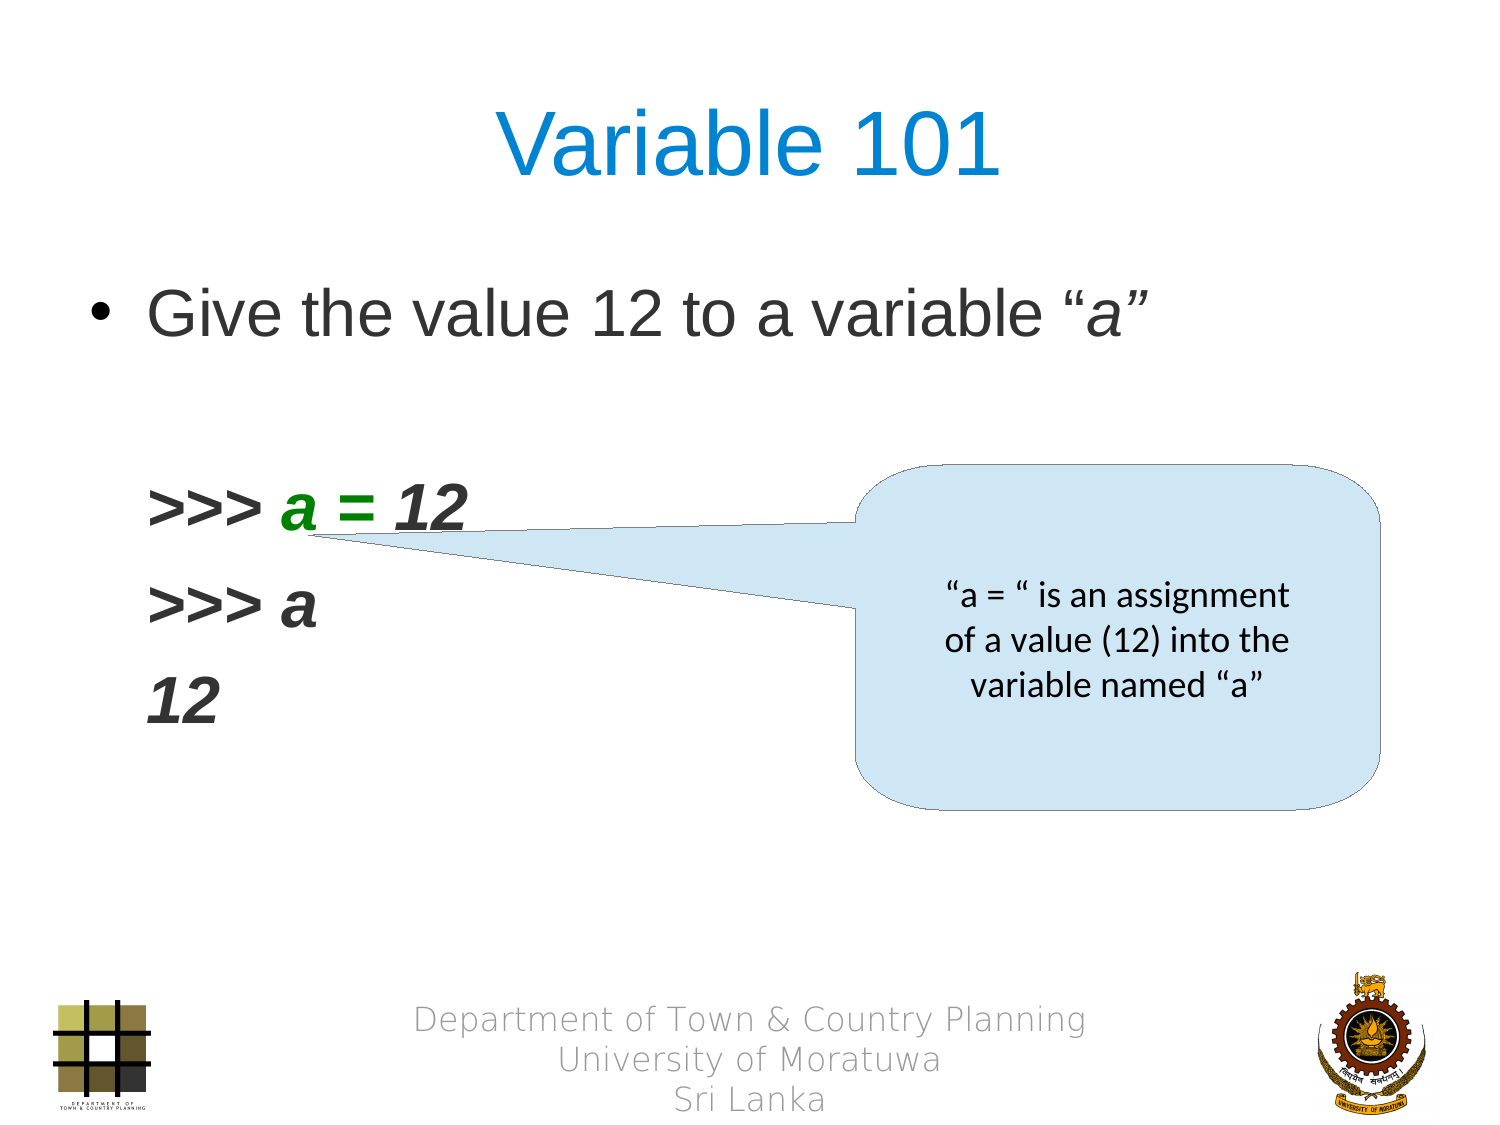

# Variable 101
Give the value 12 to a variable “a”
>>> a = 12
>>> a
12
“a = “ is an assignment
of a value (12) into the
variable named “a”